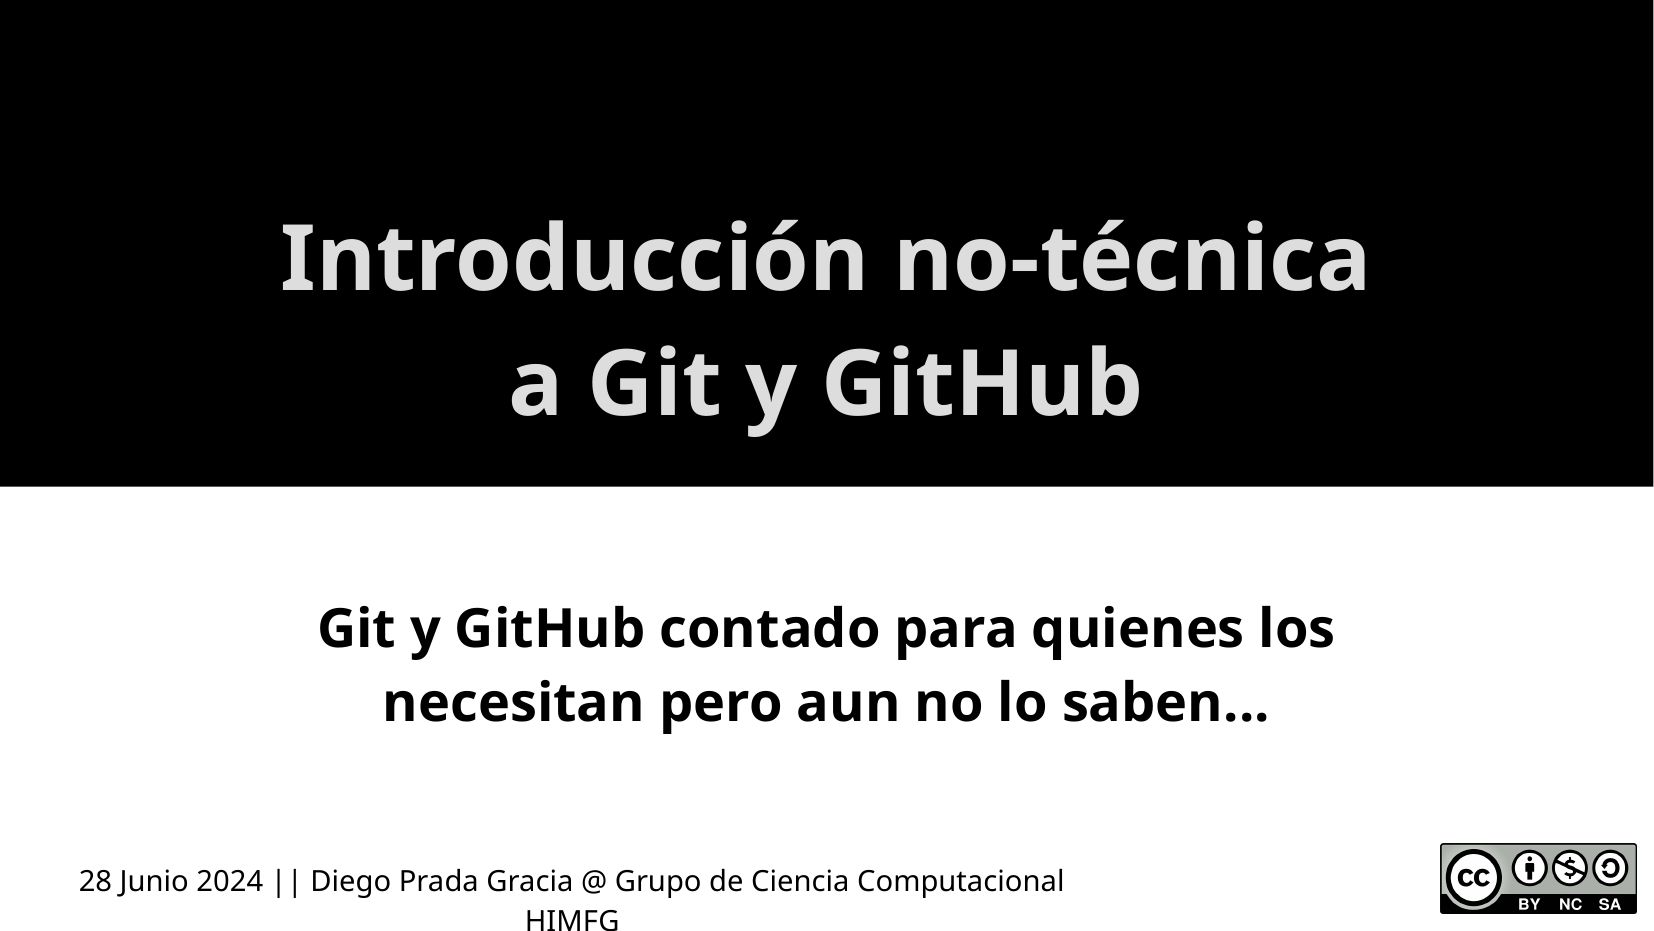

Introducción no-técnica a Git y GitHub
Git y GitHub contado para quienes los necesitan pero aun no lo saben...
28 Junio 2024 || Diego Prada Gracia @ Grupo de Ciencia Computacional HIMFG